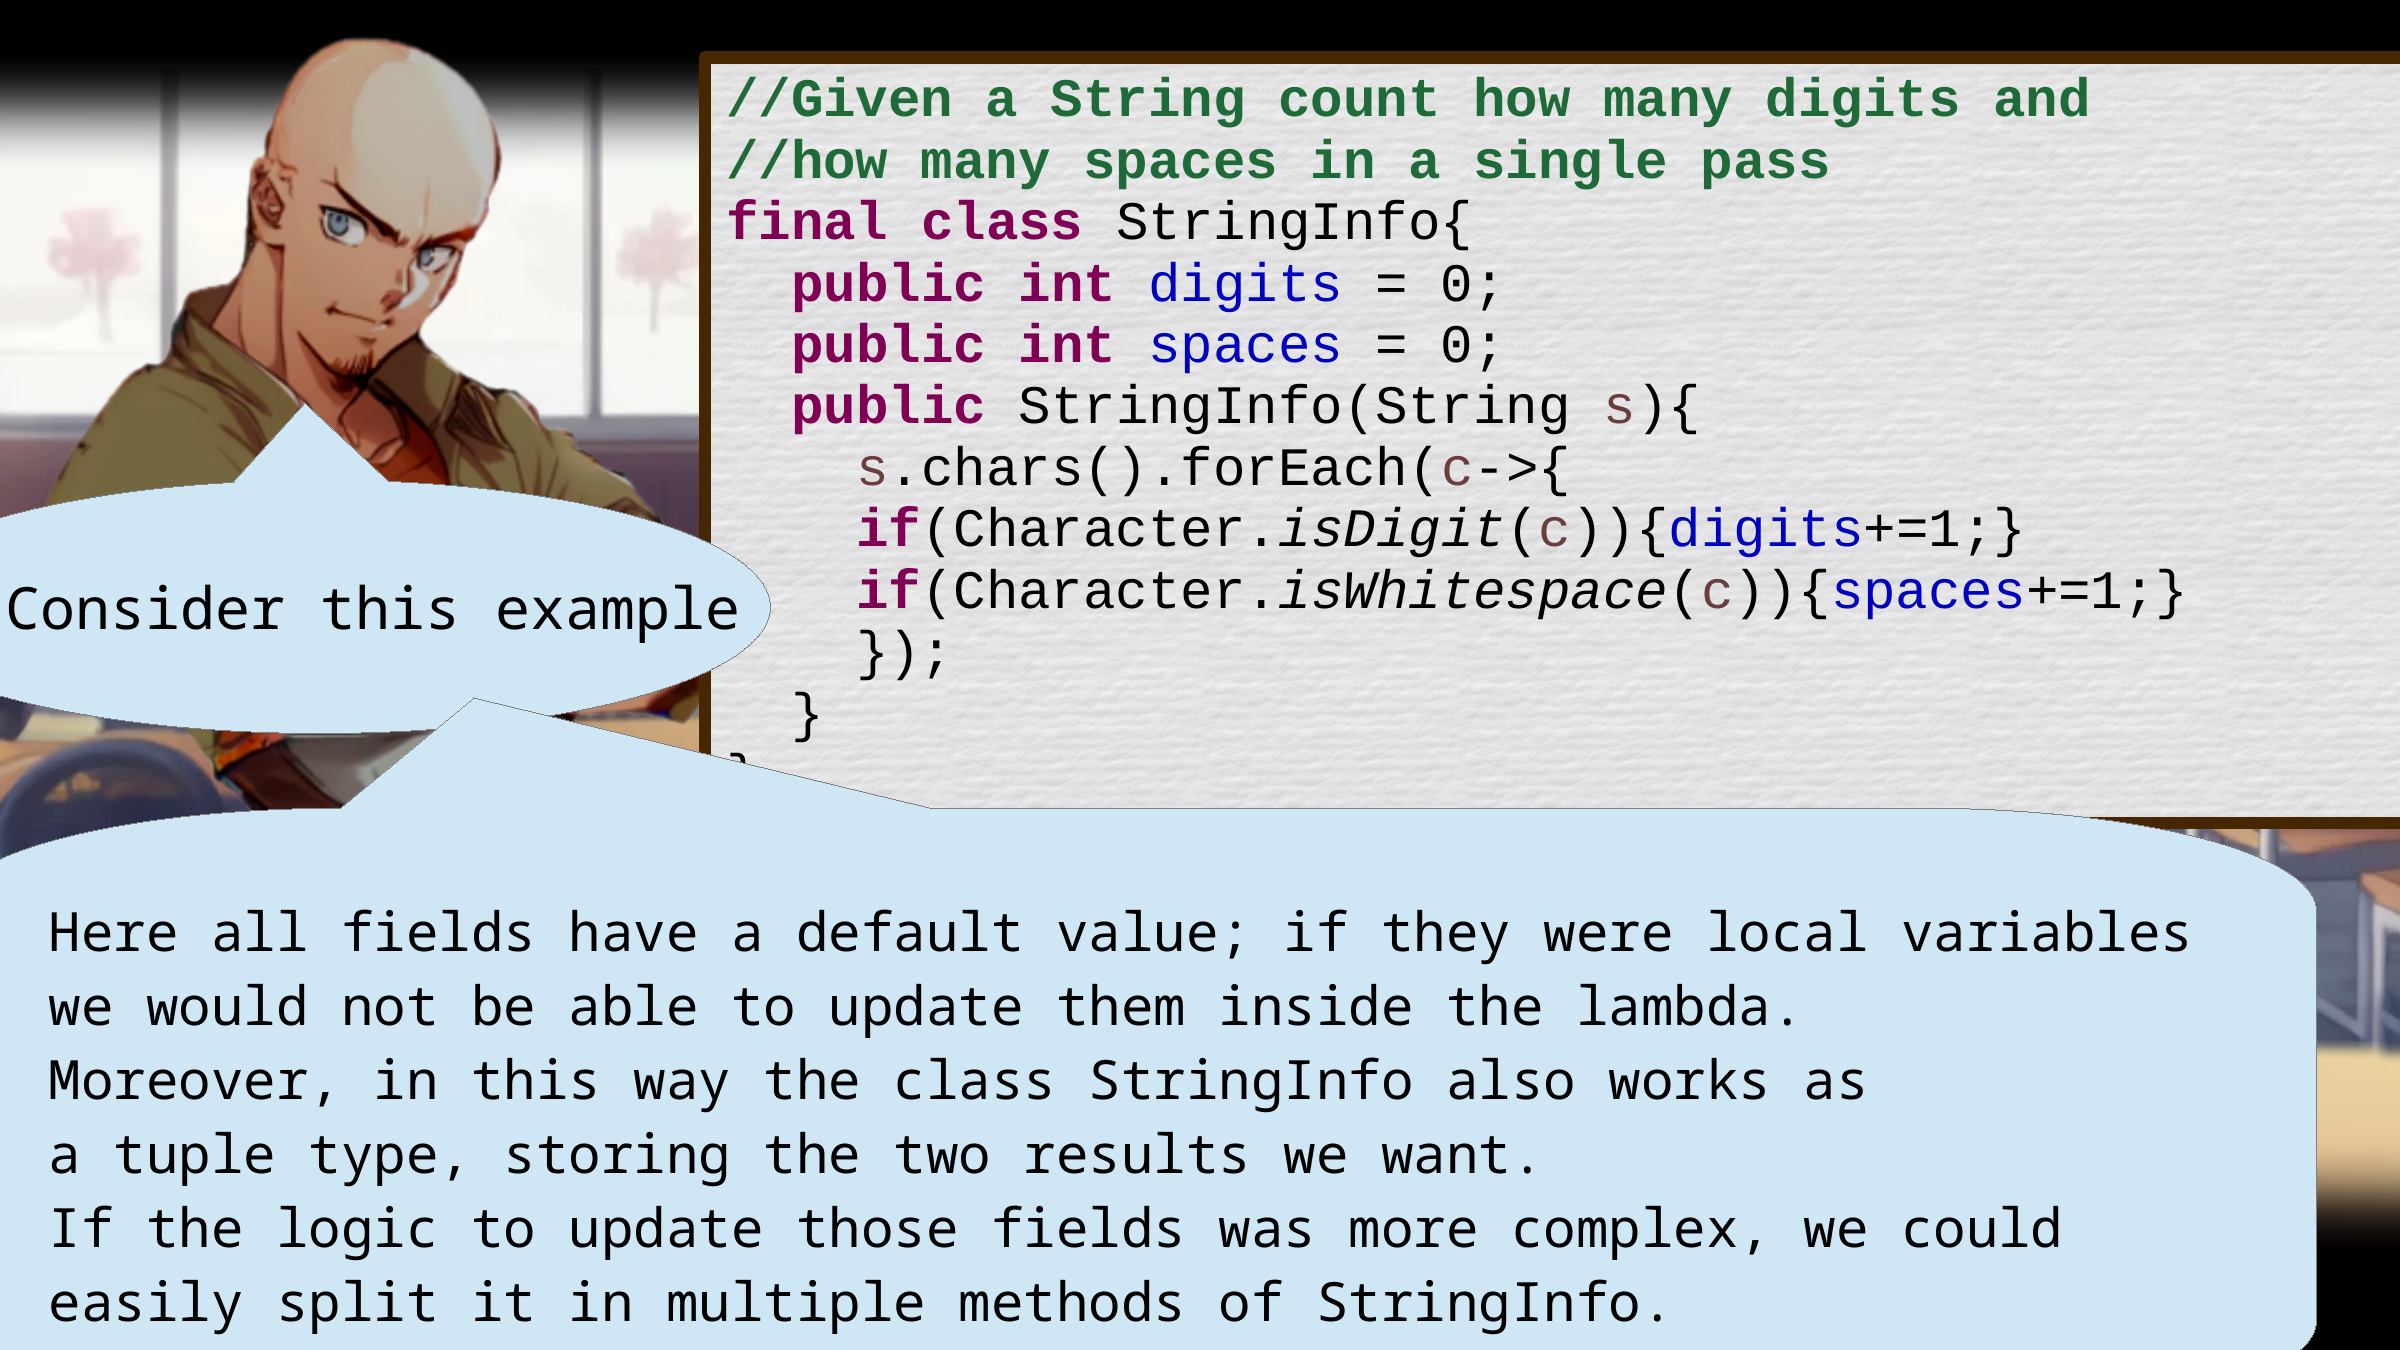

//Given a String count how many digits and
//how many spaces in a single pass
final class StringInfo{
 public int digits = 0;
 public int spaces = 0;
 public StringInfo(String s){
 s.chars().forEach(c->{
 if(Character.isDigit(c)){digits+=1;}
 if(Character.isWhitespace(c)){spaces+=1;}
 });
 }
}
 Consider this example
Here all fields have a default value; if they were local variables we would not be able to update them inside the lambda.
Moreover, in this way the class StringInfo also works as
a tuple type, storing the two results we want.
If the logic to update those fields was more complex, we could easily split it in multiple methods of StringInfo.